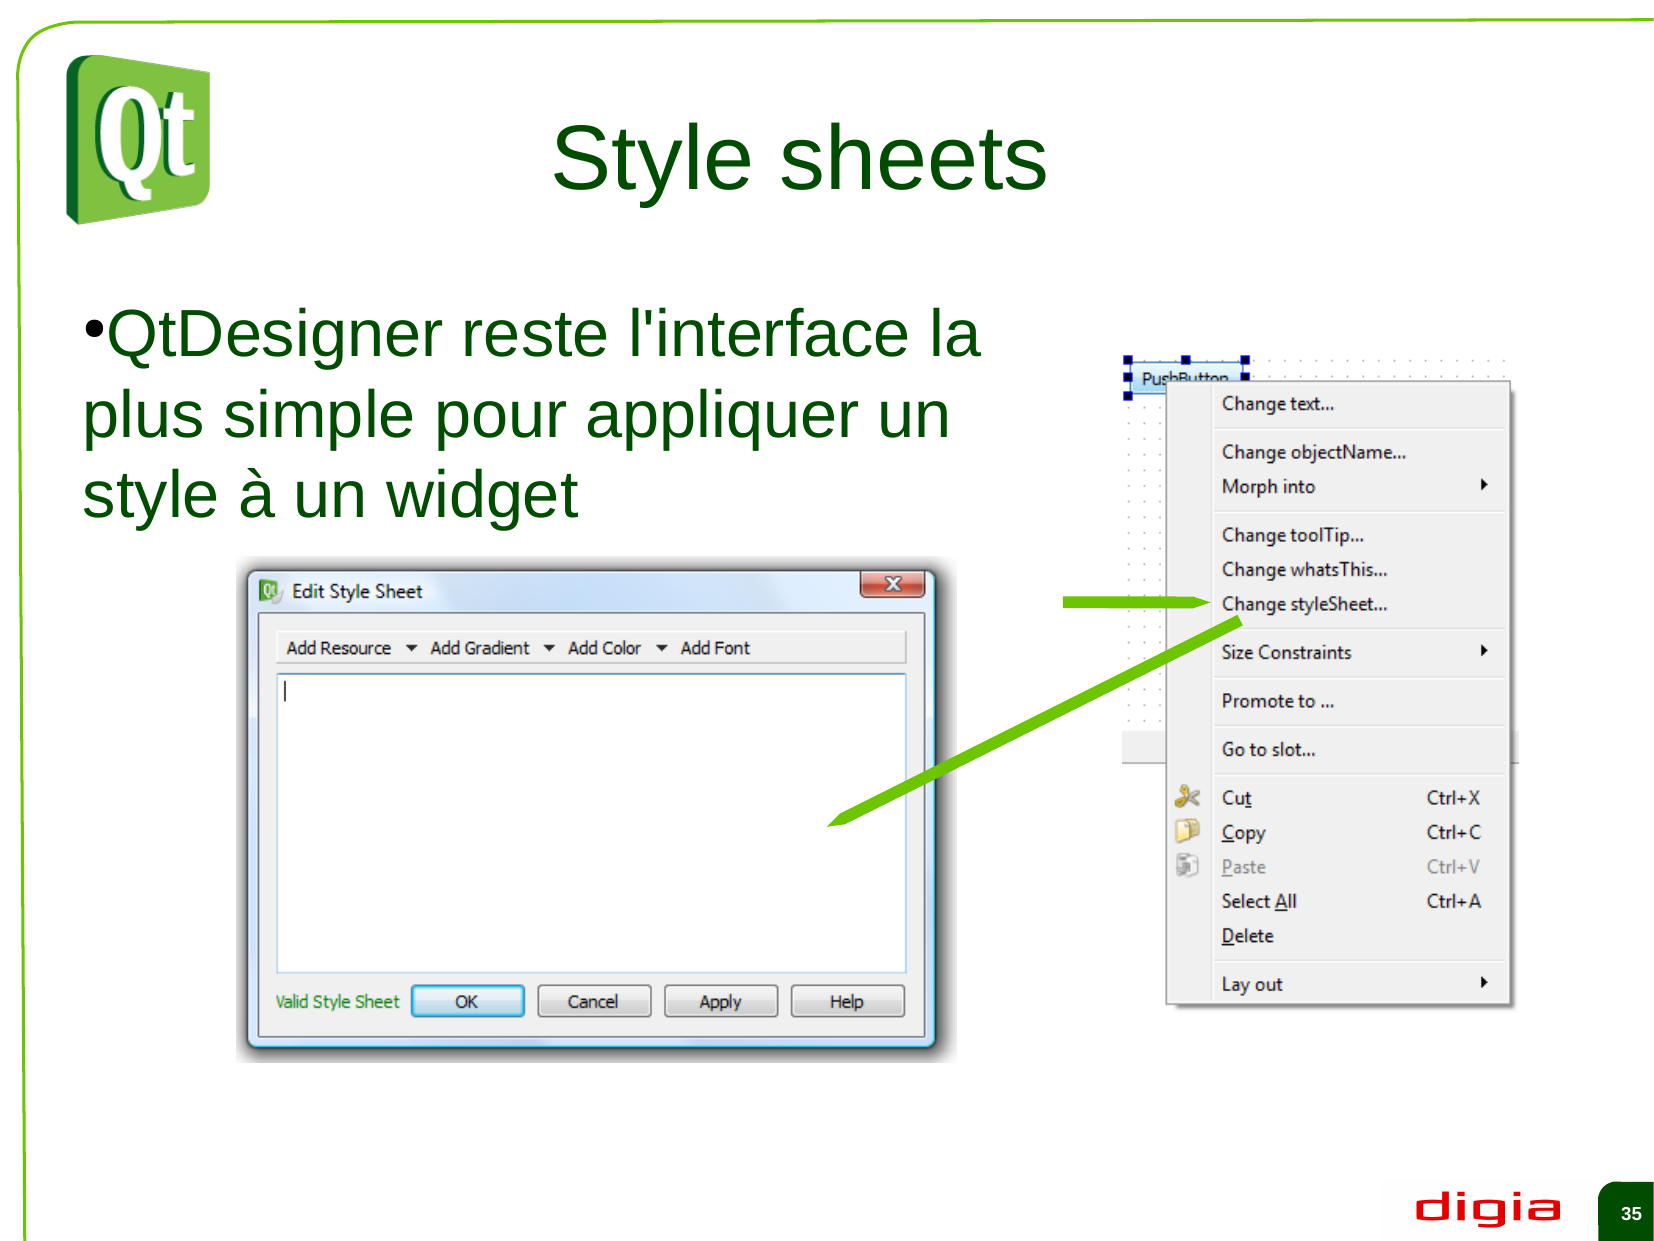

# Style sheets
QtDesigner reste l'interface la plus simple pour appliquer un style à un widget